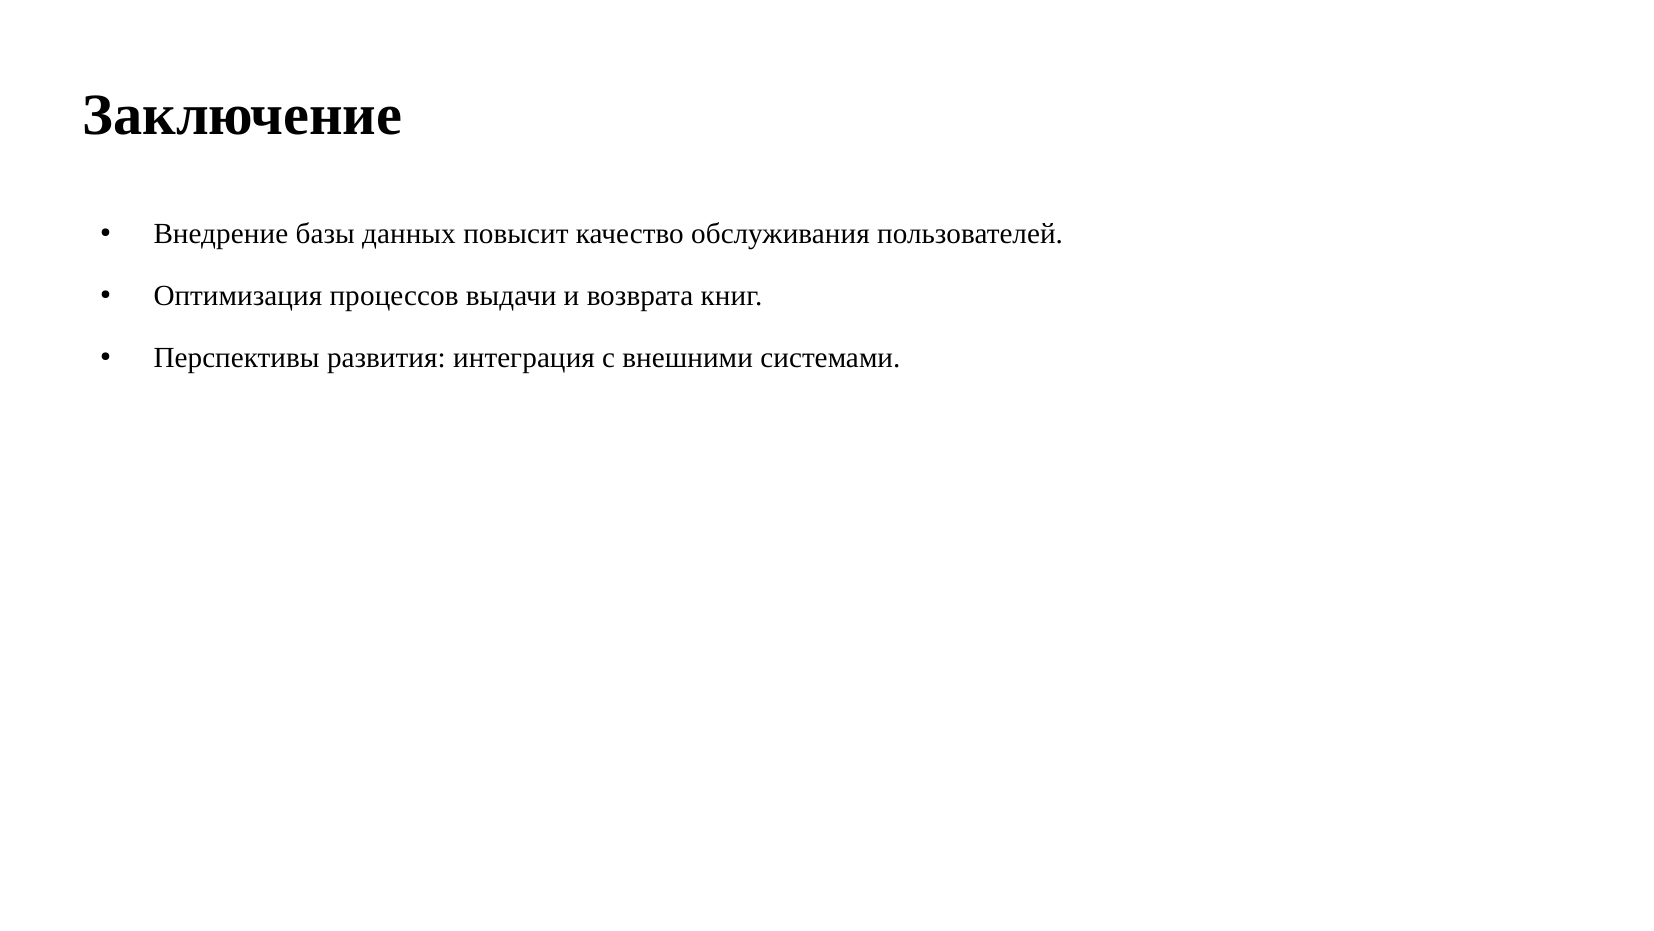

# Заключение
Внедрение базы данных повысит качество обслуживания пользователей.
Оптимизация процессов выдачи и возврата книг.
Перспективы развития: интеграция с внешними системами.